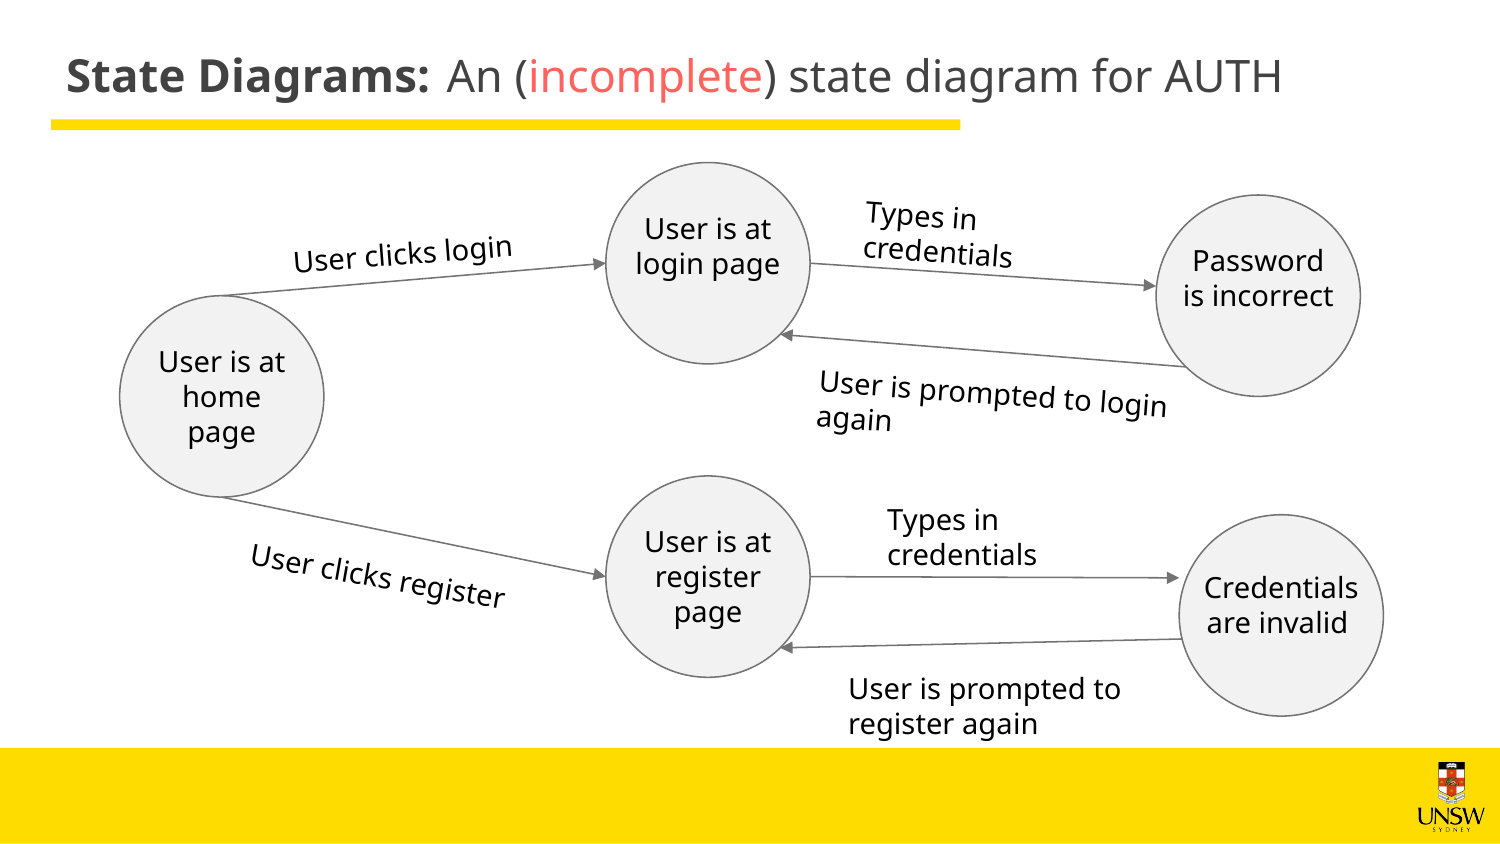

State Diagrams: An (incomplete) state diagram for AUTH
Types in credentials
User is at login page
User clicks login
Password is incorrect
User is at home page
User is prompted to login again
Types in credentials
User is at register page
User clicks register
Credentials are invalid
User is prompted to register again